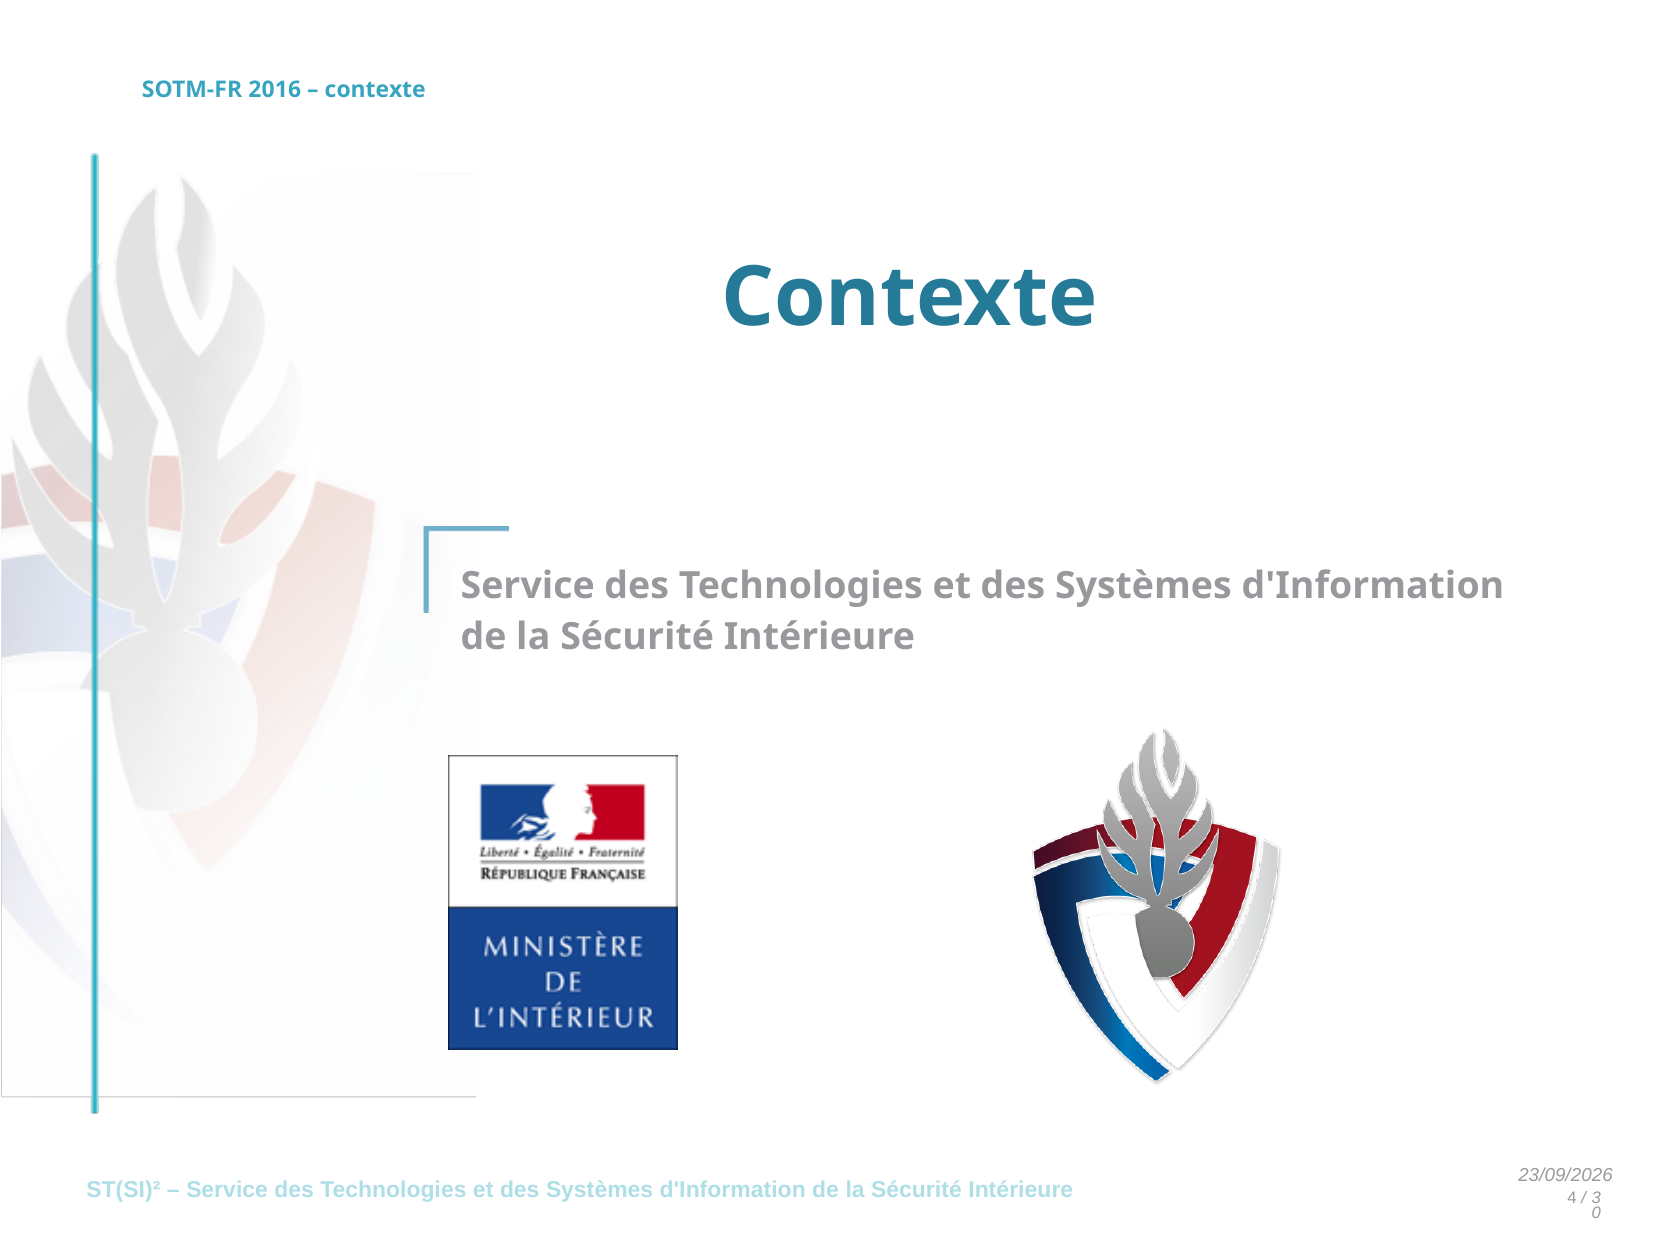

SOTM-FR 2016 – contexte
# Contexte
Service des Technologies et des Systèmes d'Information de la Sécurité Intérieure